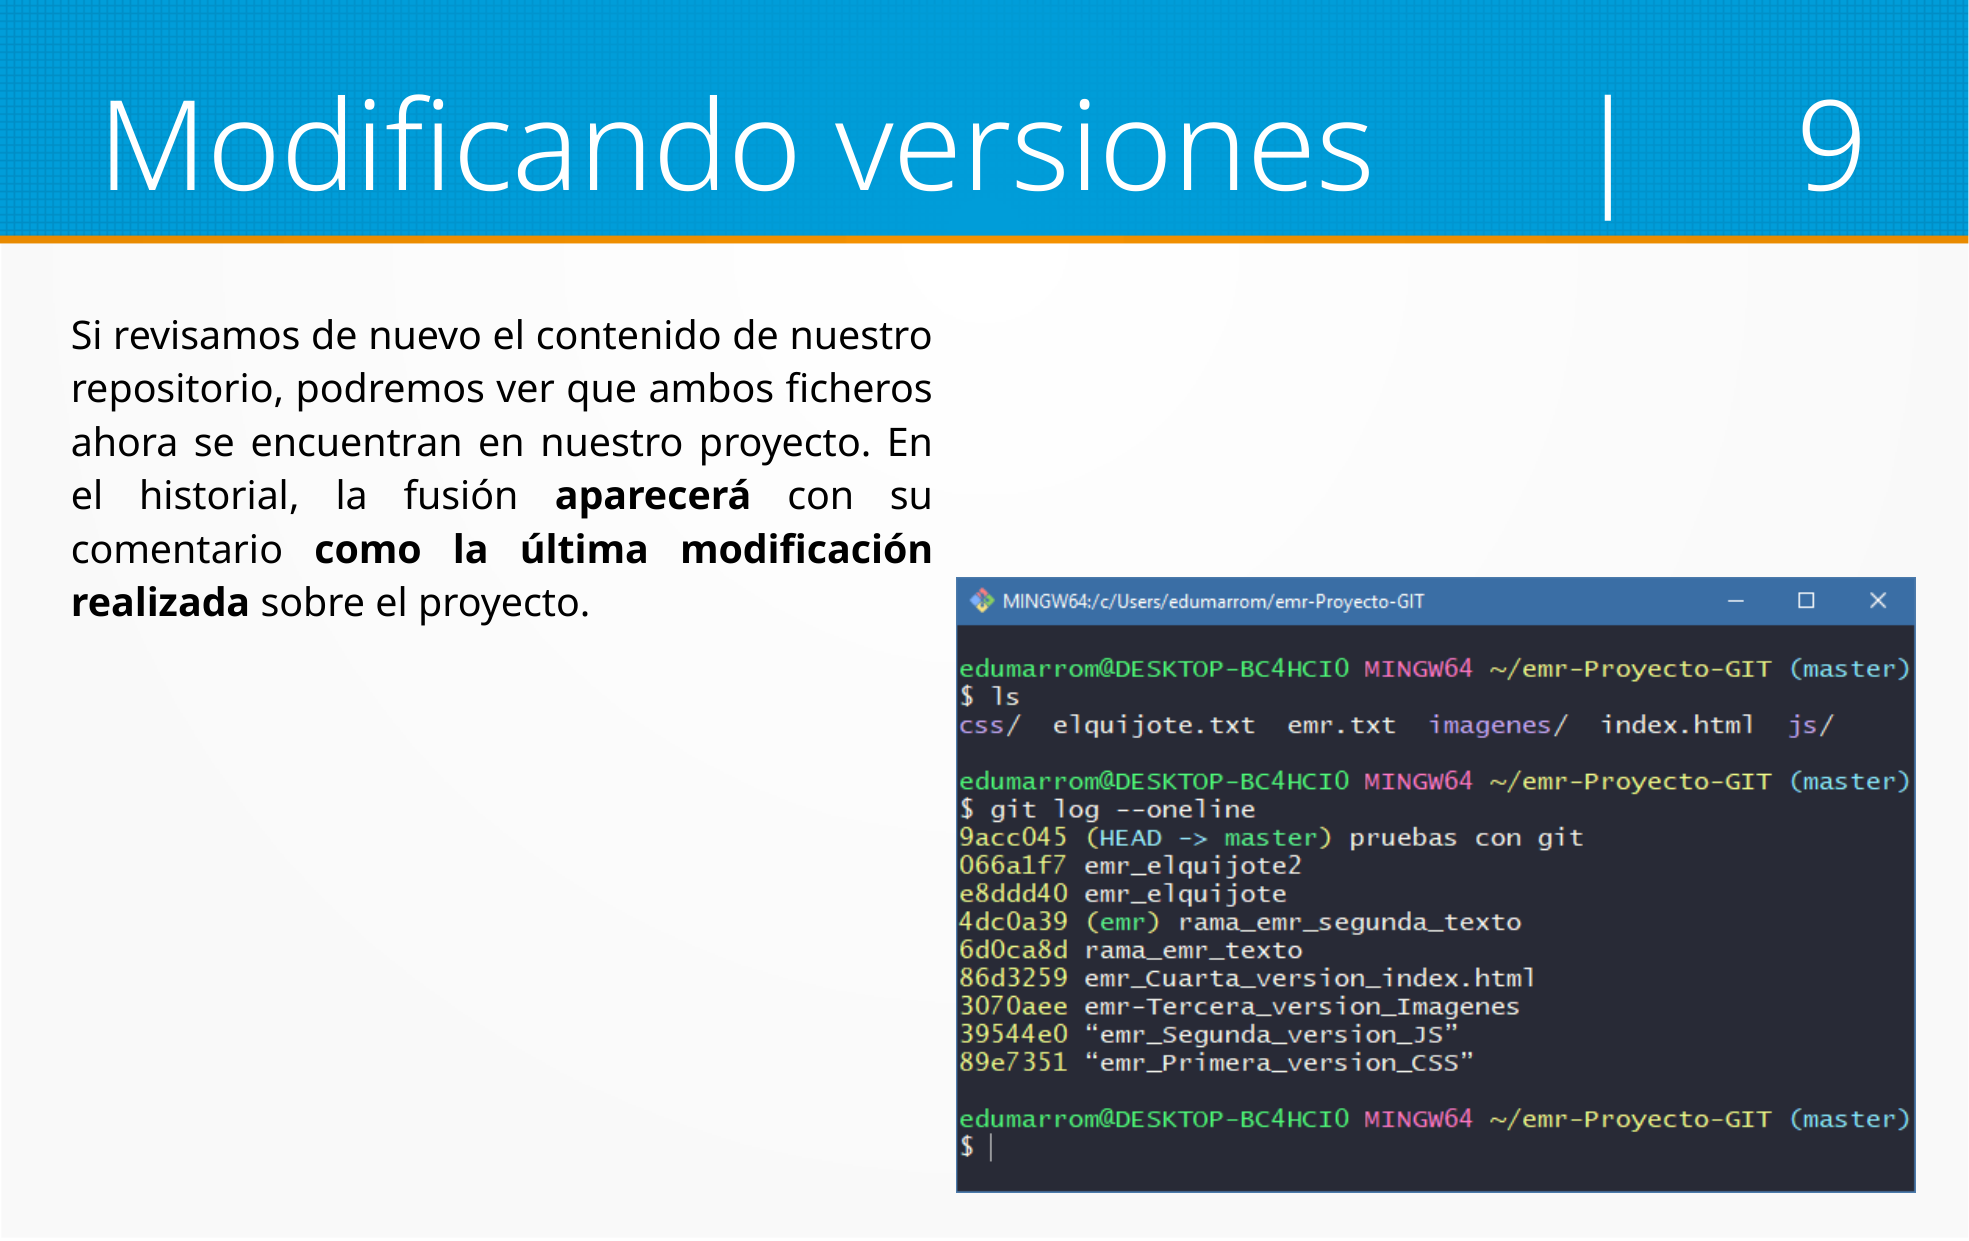

# Modificando versiones			|			9
Si revisamos de nuevo el contenido de nuestro repositorio, podremos ver que ambos ficheros ahora se encuentran en nuestro proyecto. En el historial, la fusión aparecerá con su comentario como la última modificación realizada sobre el proyecto.